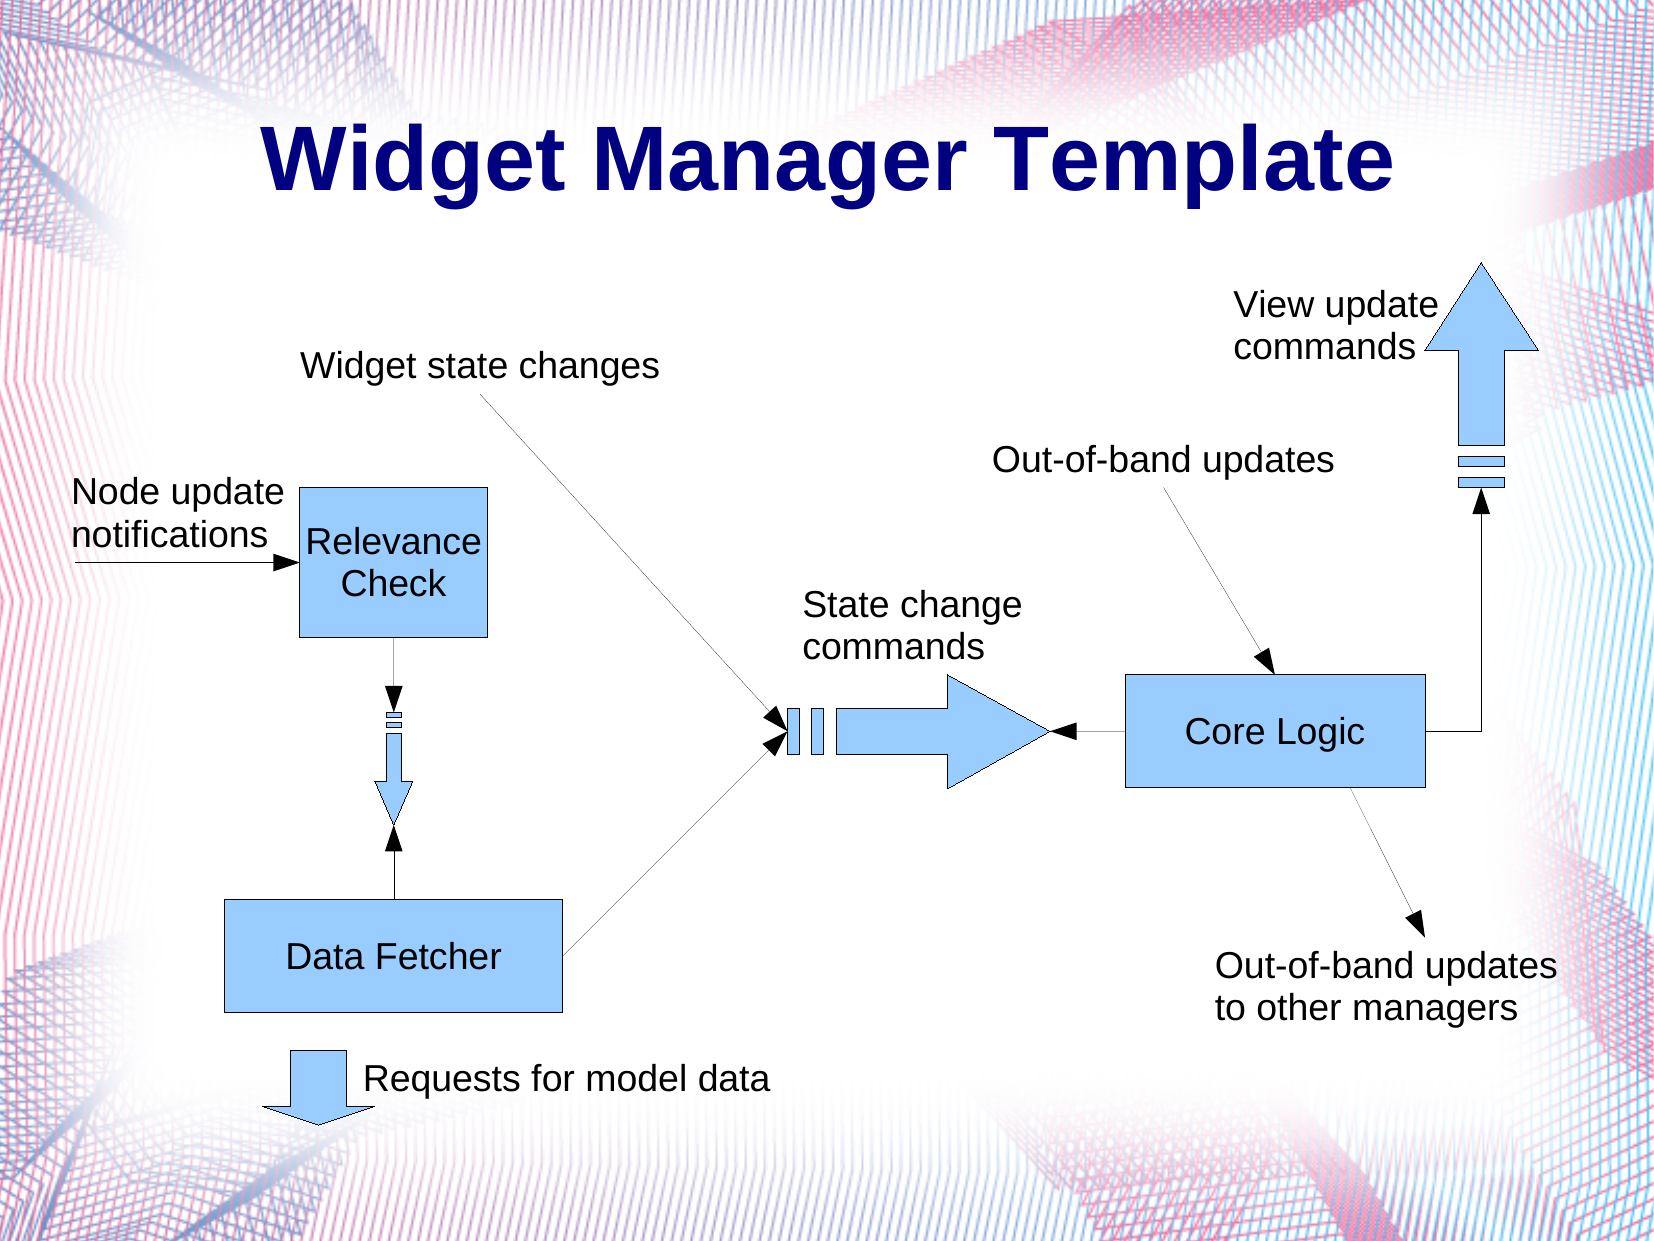

# Widget Manager Template
View update
commands
Widget state changes
Out-of-band updates
Node update
notifications
Relevance
Check
State change
commands
Core Logic
Data Fetcher
Out-of-band updates
to other managers
Requests for model data